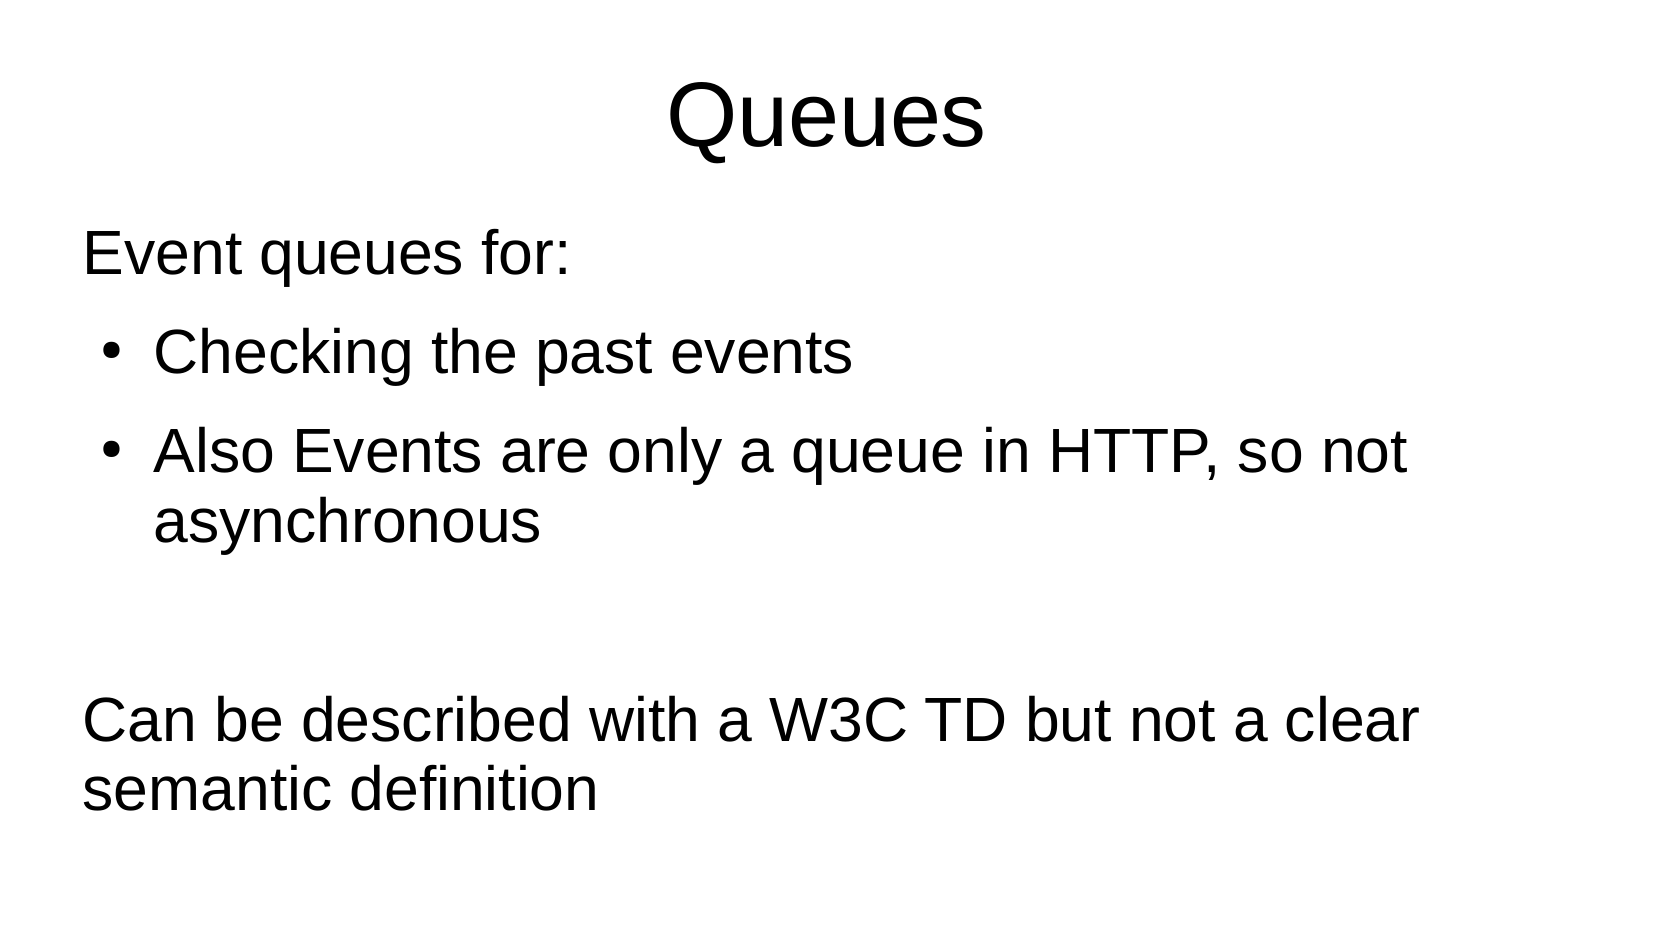

# Queues
Event queues for:
Checking the past events
Also Events are only a queue in HTTP, so not asynchronous
Can be described with a W3C TD but not a clear semantic definition